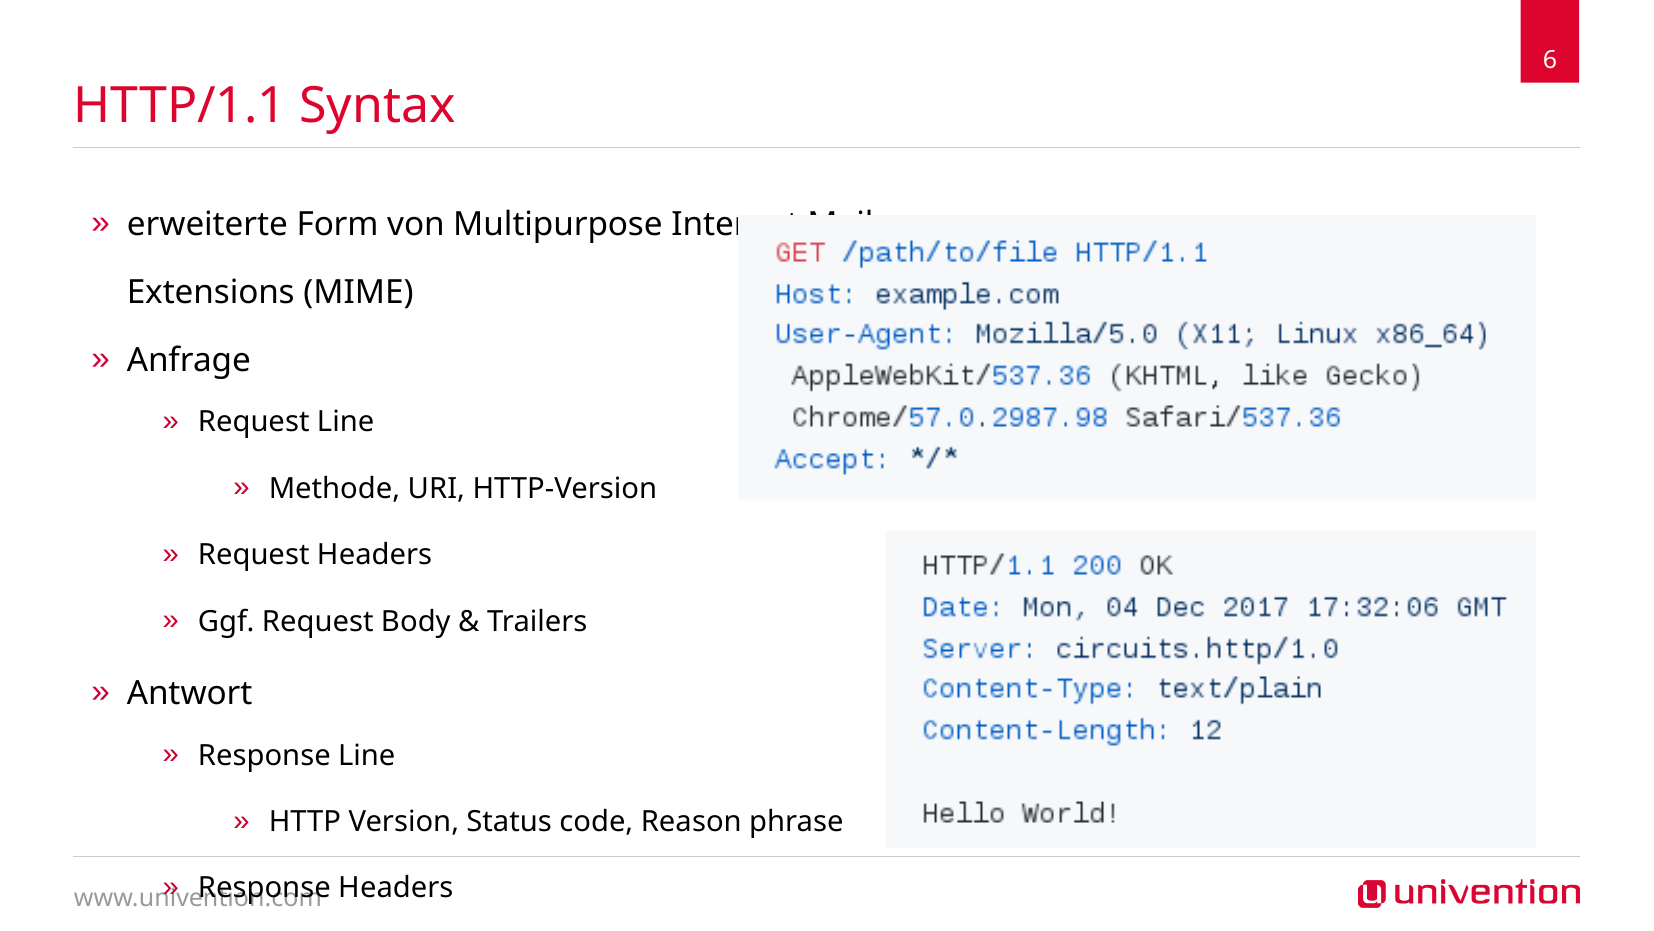

# HTTP/1.1 Syntax
erweiterte Form von Multipurpose Internet Mail Extensions (MIME)
Anfrage
Request Line
Methode, URI, HTTP-Version
Request Headers
Ggf. Request Body & Trailers
Antwort
Response Line
HTTP Version, Status code, Reason phrase
Response Headers
Ggf. Response Body & Trailers